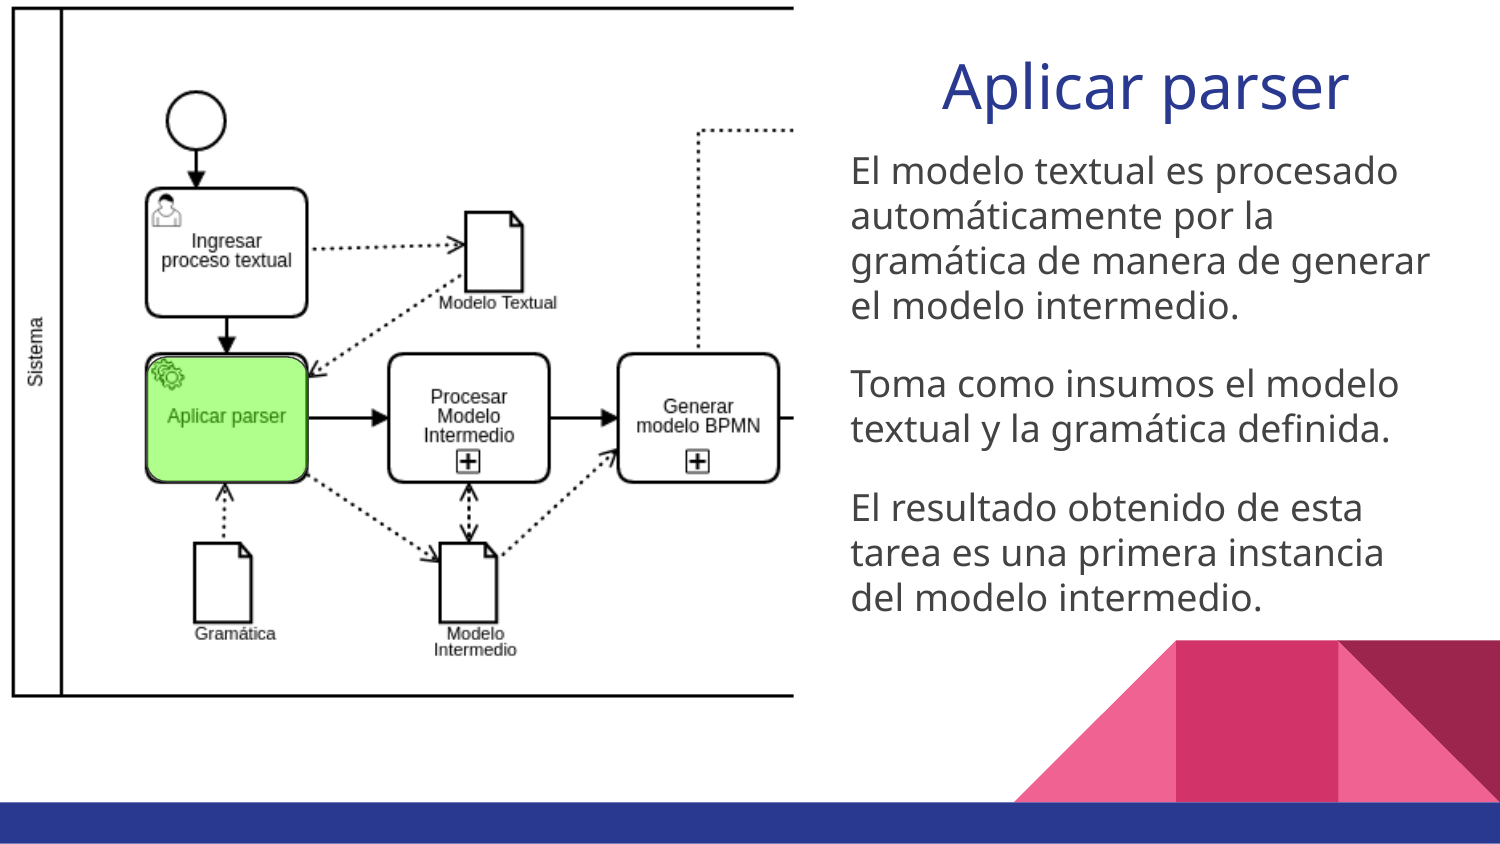

# Aplicar parser
El modelo textual es procesado automáticamente por la gramática de manera de generar el modelo intermedio.
Toma como insumos el modelo textual y la gramática definida.
El resultado obtenido de esta tarea es una primera instancia del modelo intermedio.